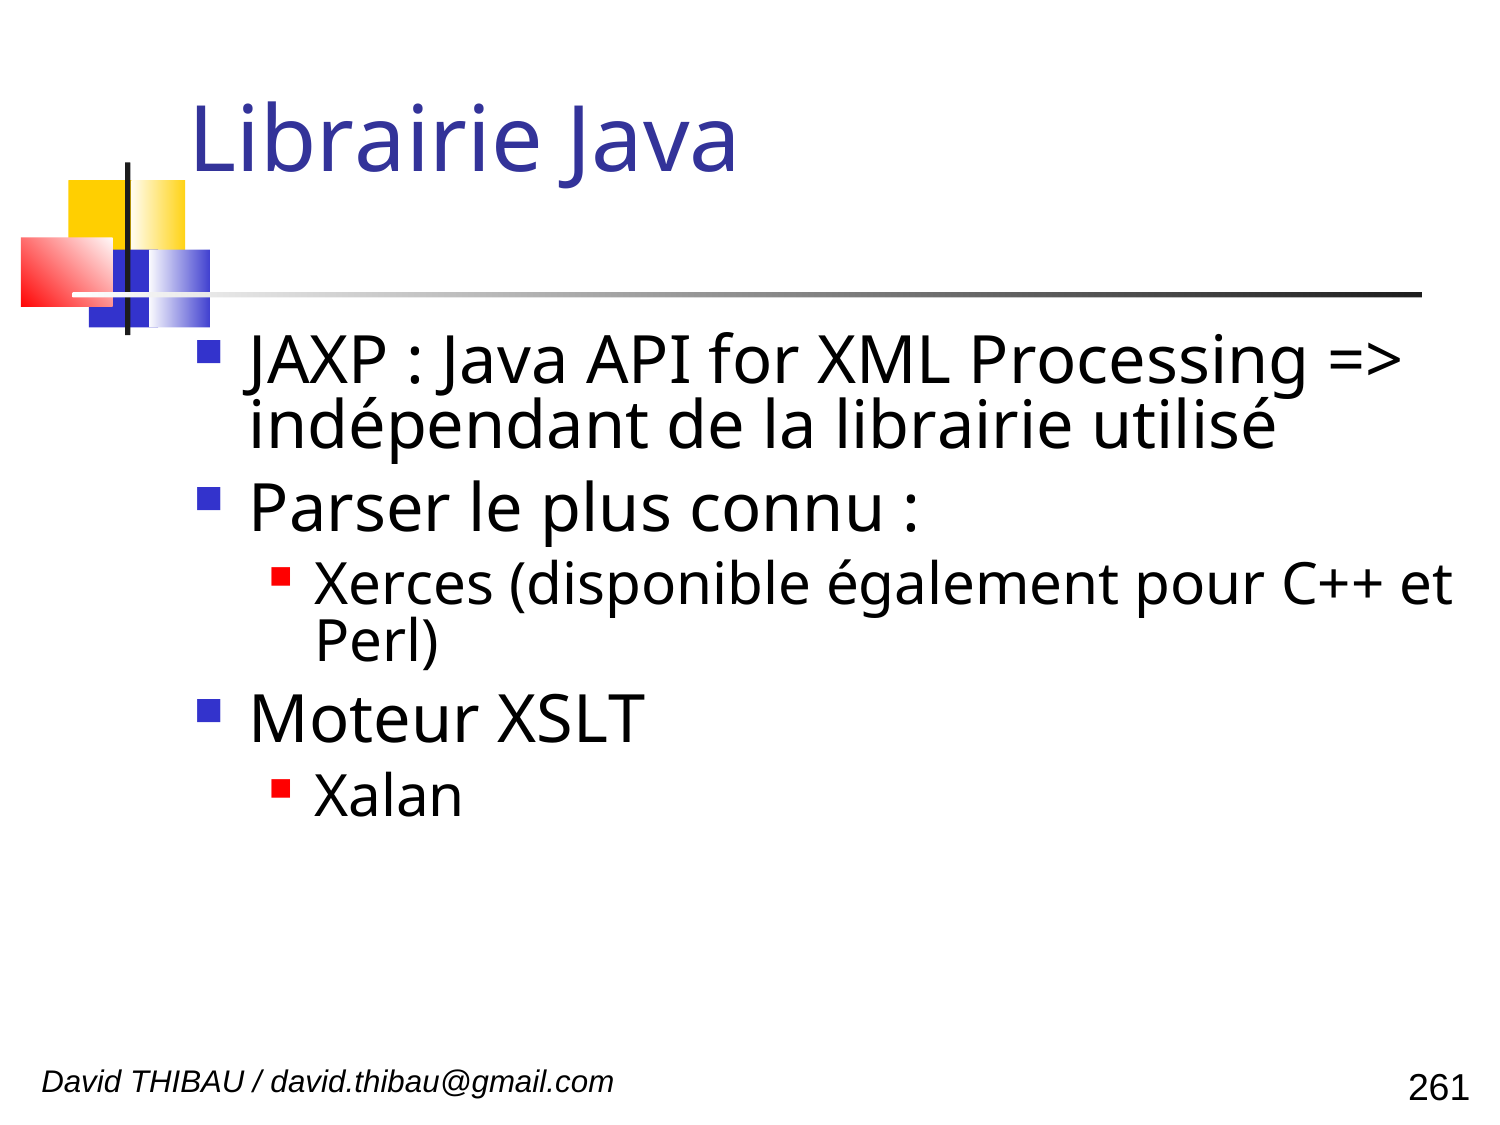

# Librairie Java
JAXP : Java API for XML Processing => indépendant de la librairie utilisé
Parser le plus connu :
Xerces (disponible également pour C++ et Perl)
Moteur XSLT
Xalan